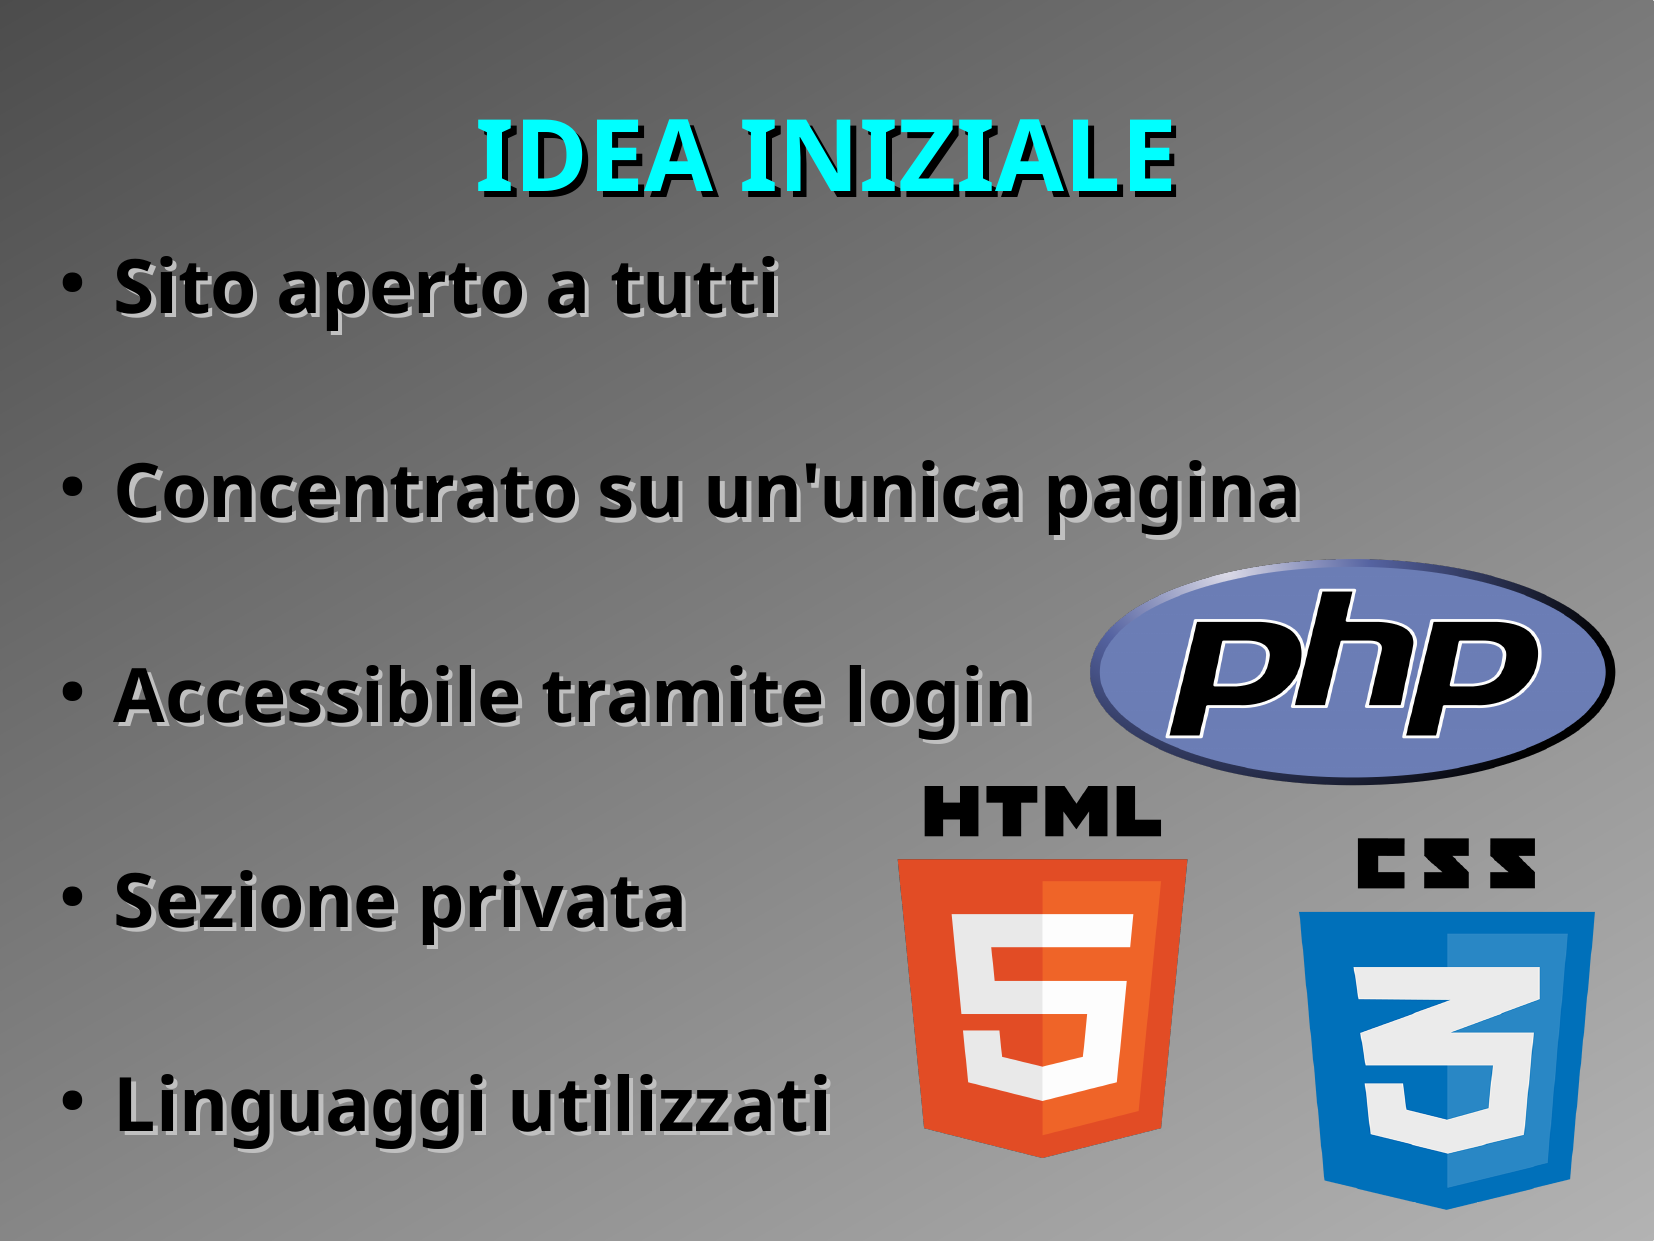

# IDEA INIZIALE
 Sito aperto a tutti
 Concentrato su un'unica pagina
 Accessibile tramite login
 Sezione privata
 Linguaggi utilizzati